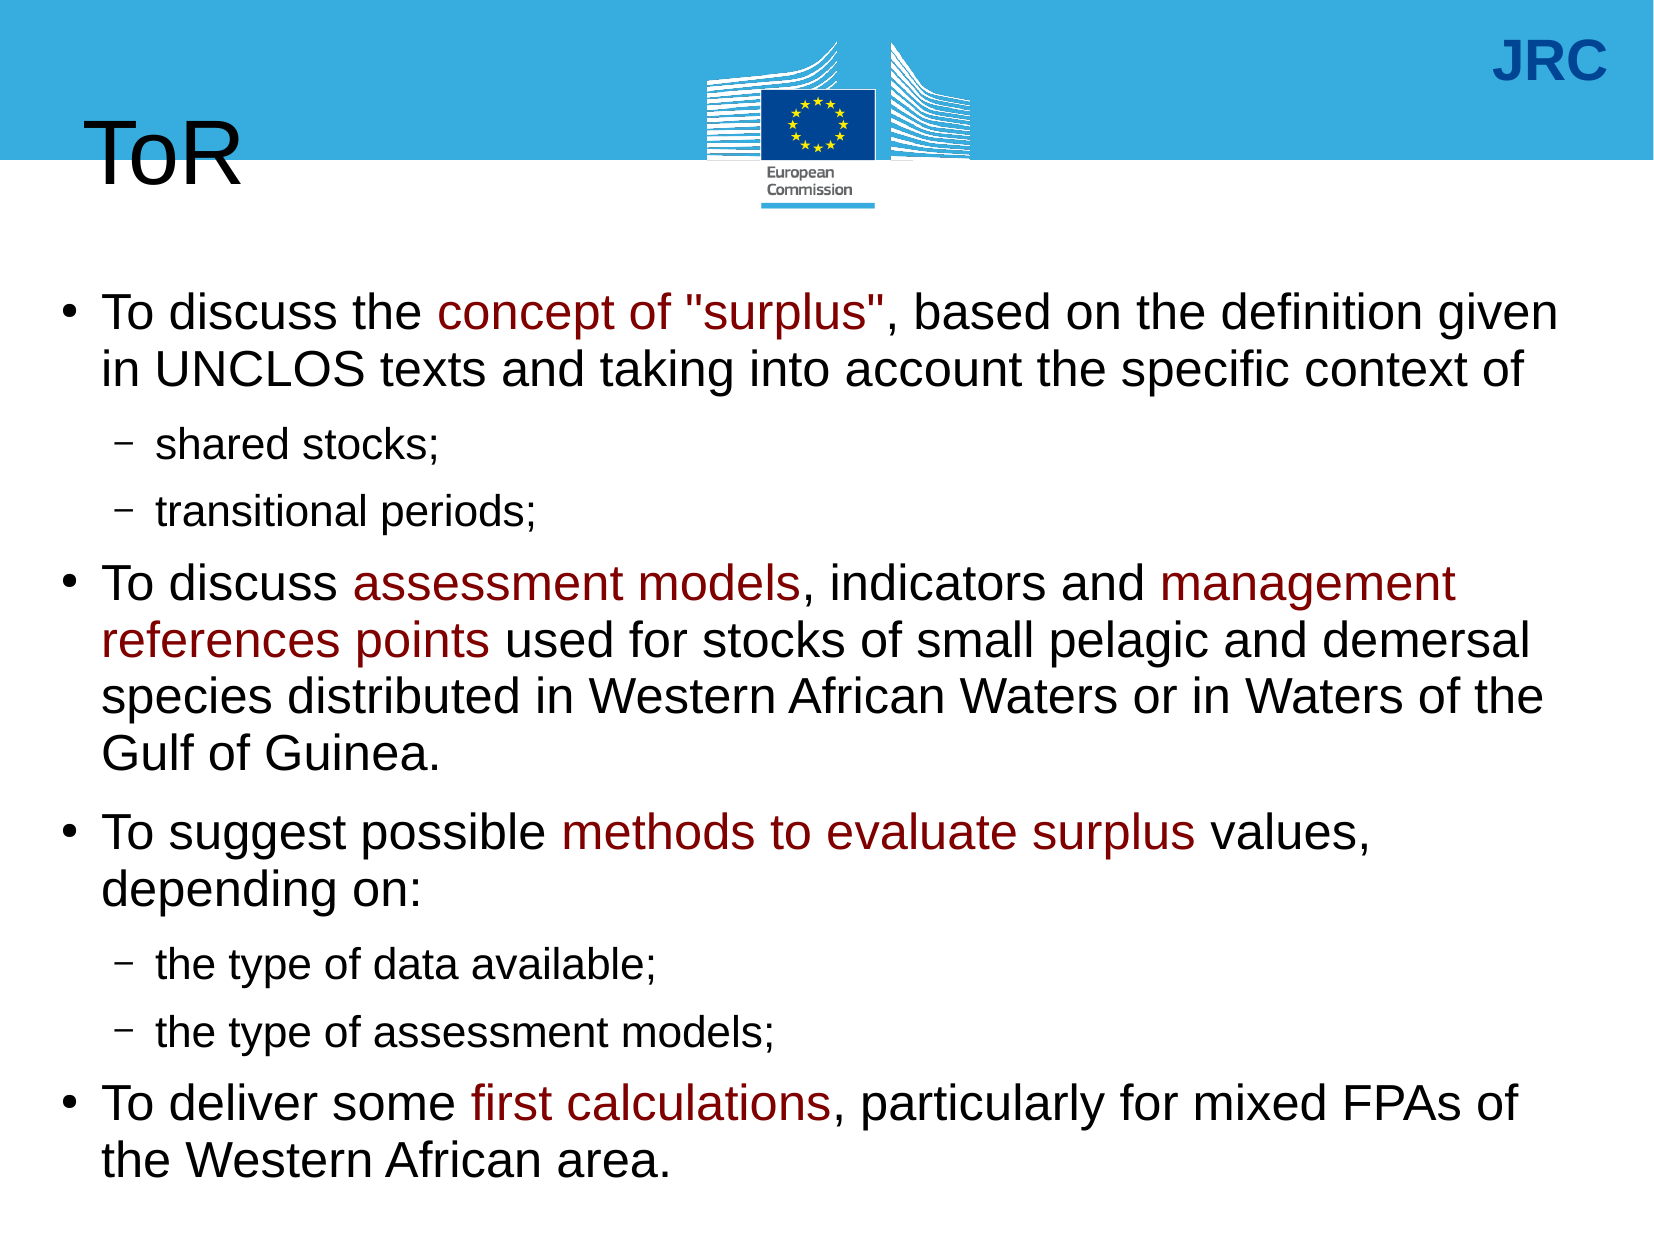

JRC
ToR
# To discuss the concept of "surplus", based on the definition given in UNCLOS texts and taking into account the specific context of
shared stocks;
transitional periods;
To discuss assessment models, indicators and management references points used for stocks of small pelagic and demersal species distributed in Western African Waters or in Waters of the Gulf of Guinea.
To suggest possible methods to evaluate surplus values, depending on:
the type of data available;
the type of assessment models;
To deliver some first calculations, particularly for mixed FPAs of the Western African area.